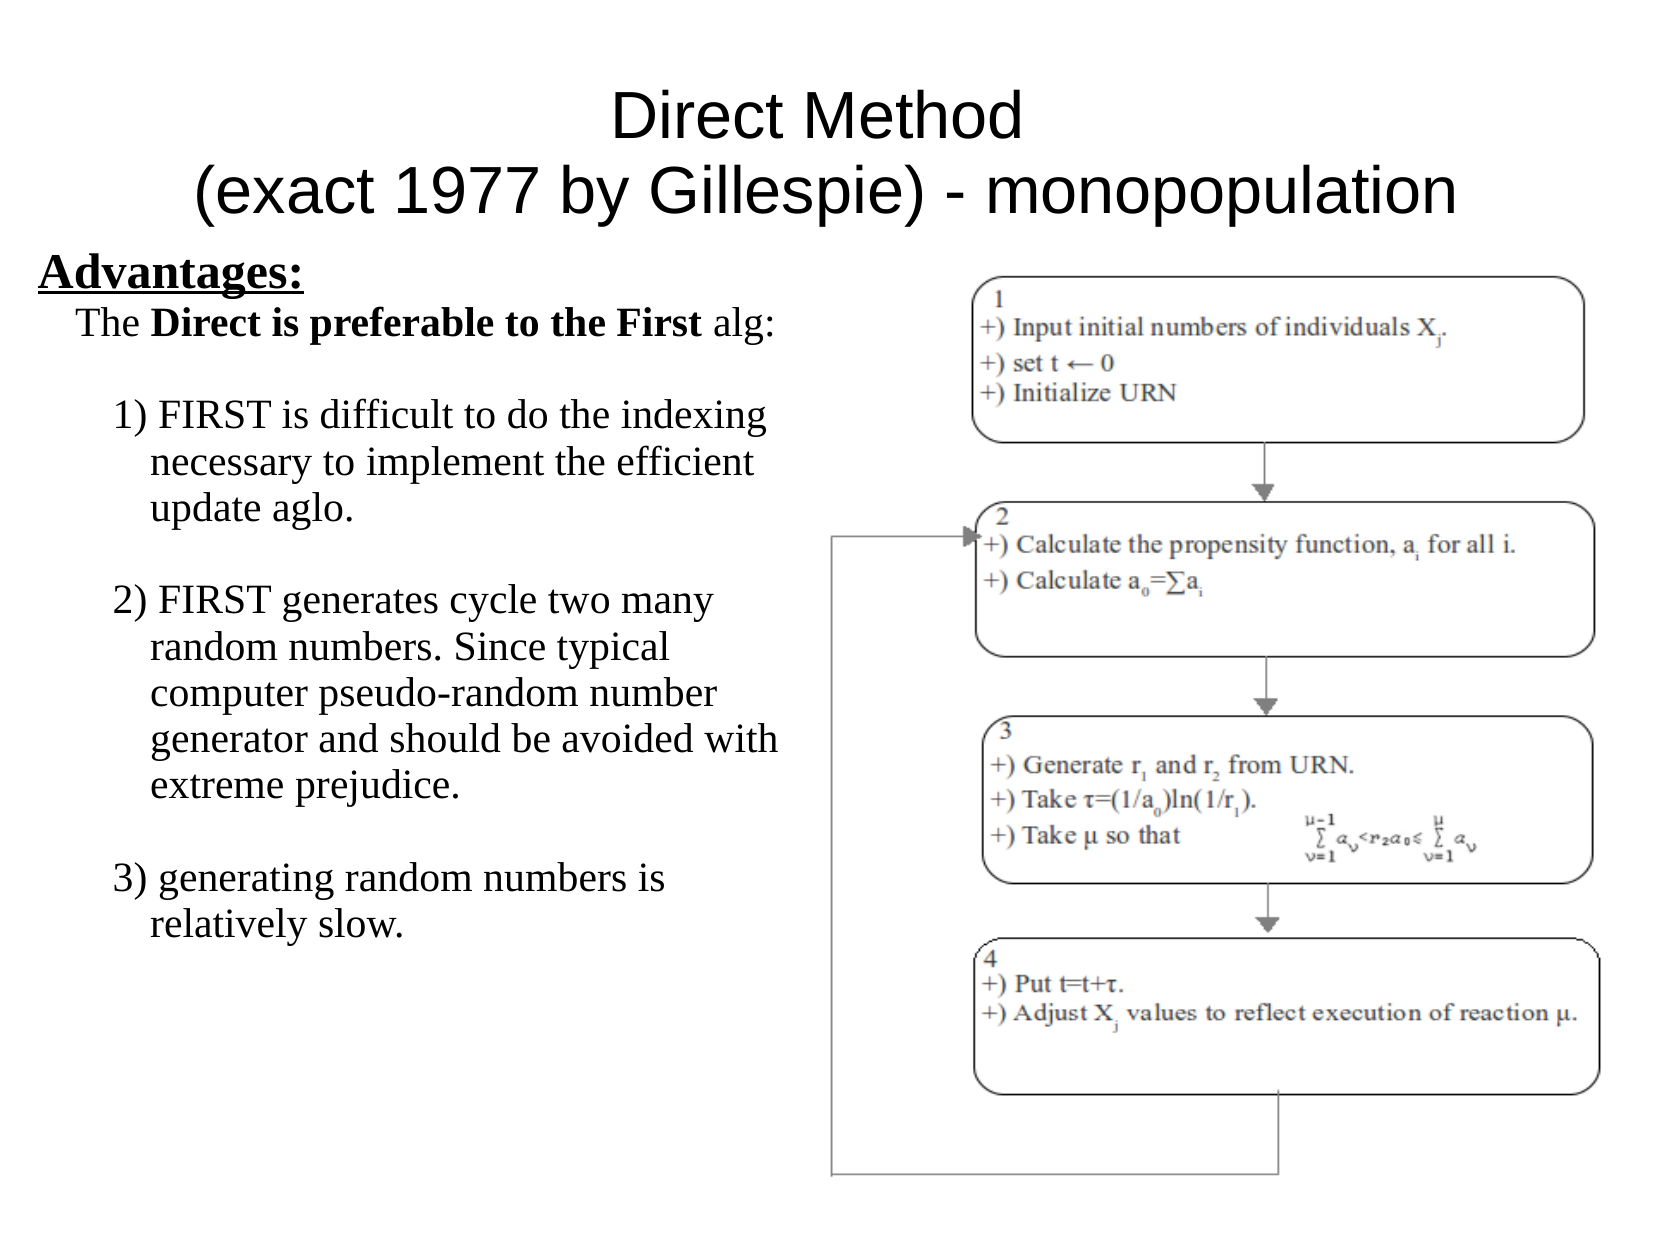

# Direct Method (exact 1977 by Gillespie) - monopopulation
Advantages:
The Direct is preferable to the First alg:
1) FIRST is difficult to do the indexing necessary to implement the efficient update aglo.
2) FIRST generates cycle two many random numbers. Since typical computer pseudo-random number generator and should be avoided with extreme prejudice.
3) generating random numbers is relatively slow.